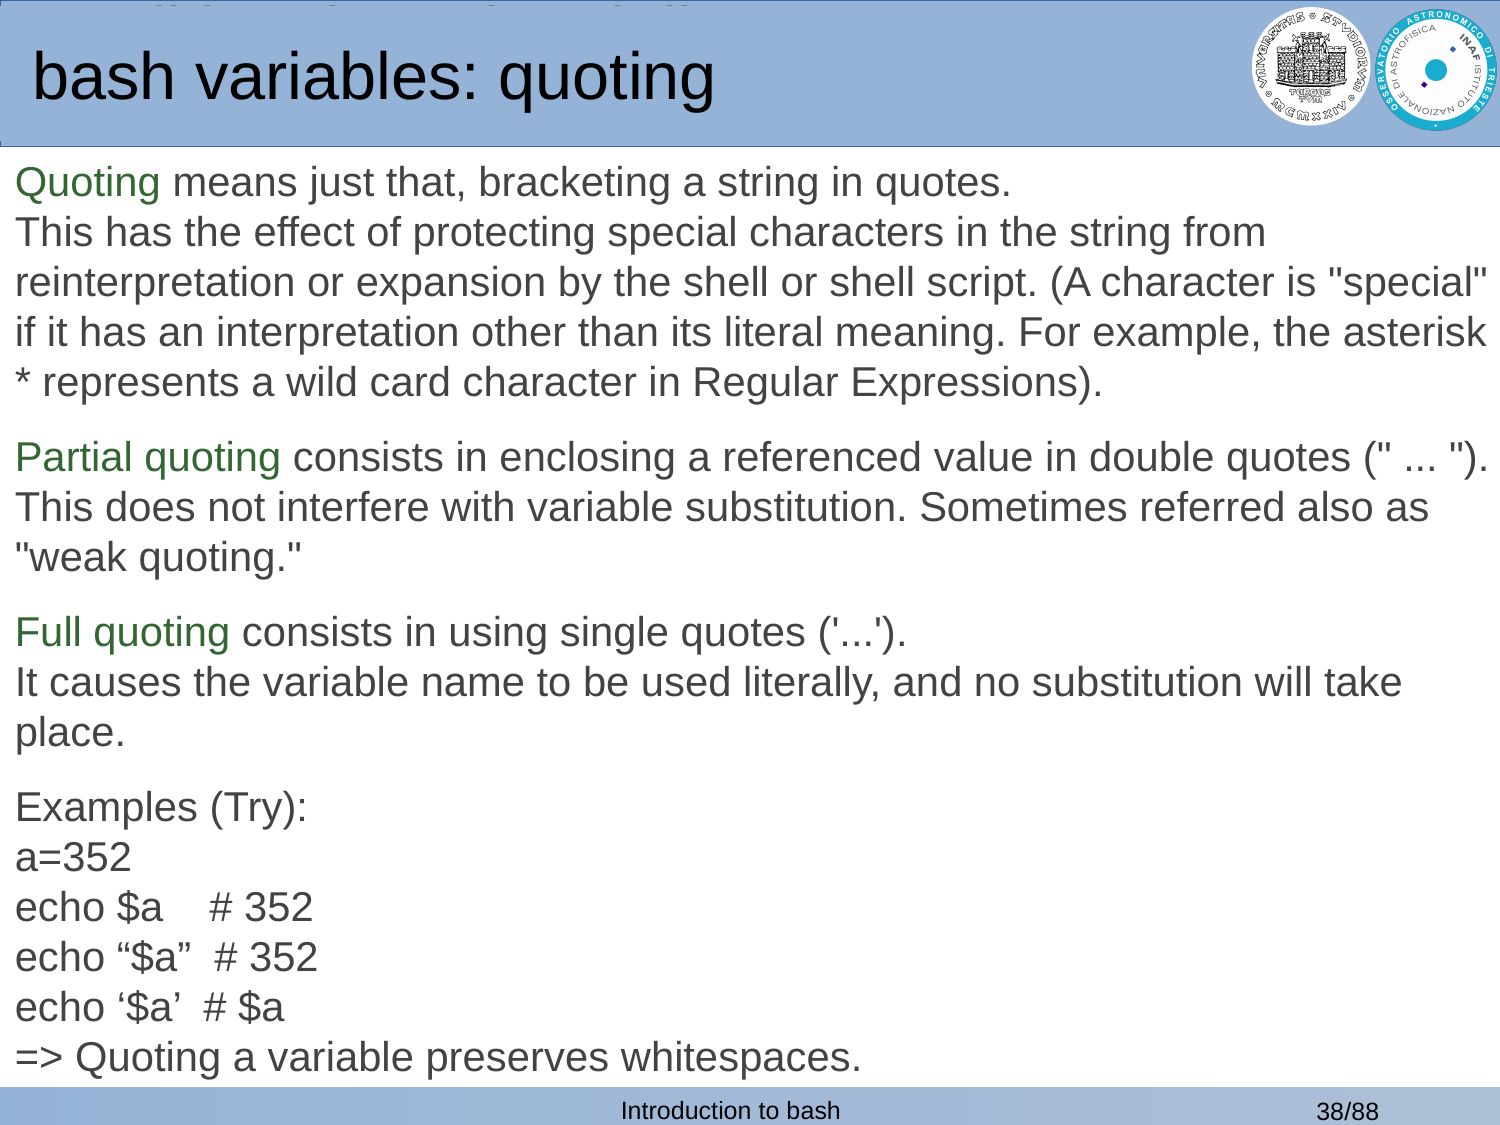

Traditional service delivery
bash variables: quoting
# Quoting means just that, bracketing a string in quotes.
This has the effect of protecting special characters in the string from reinterpretation or expansion by the shell or shell script. (A character is "special" if it has an interpretation other than its literal meaning. For example, the asterisk * represents a wild card character in Regular Expressions).
Partial quoting consists in enclosing a referenced value in double quotes (" ... "). This does not interfere with variable substitution. Sometimes referred also as "weak quoting."
Full quoting consists in using single quotes ('...').
It causes the variable name to be used literally, and no substitution will take place.
Examples (Try):
a=352
echo $a # 352
echo “$a” # 352
echo ‘$a’ # $a
=> Quoting a variable preserves whitespaces.